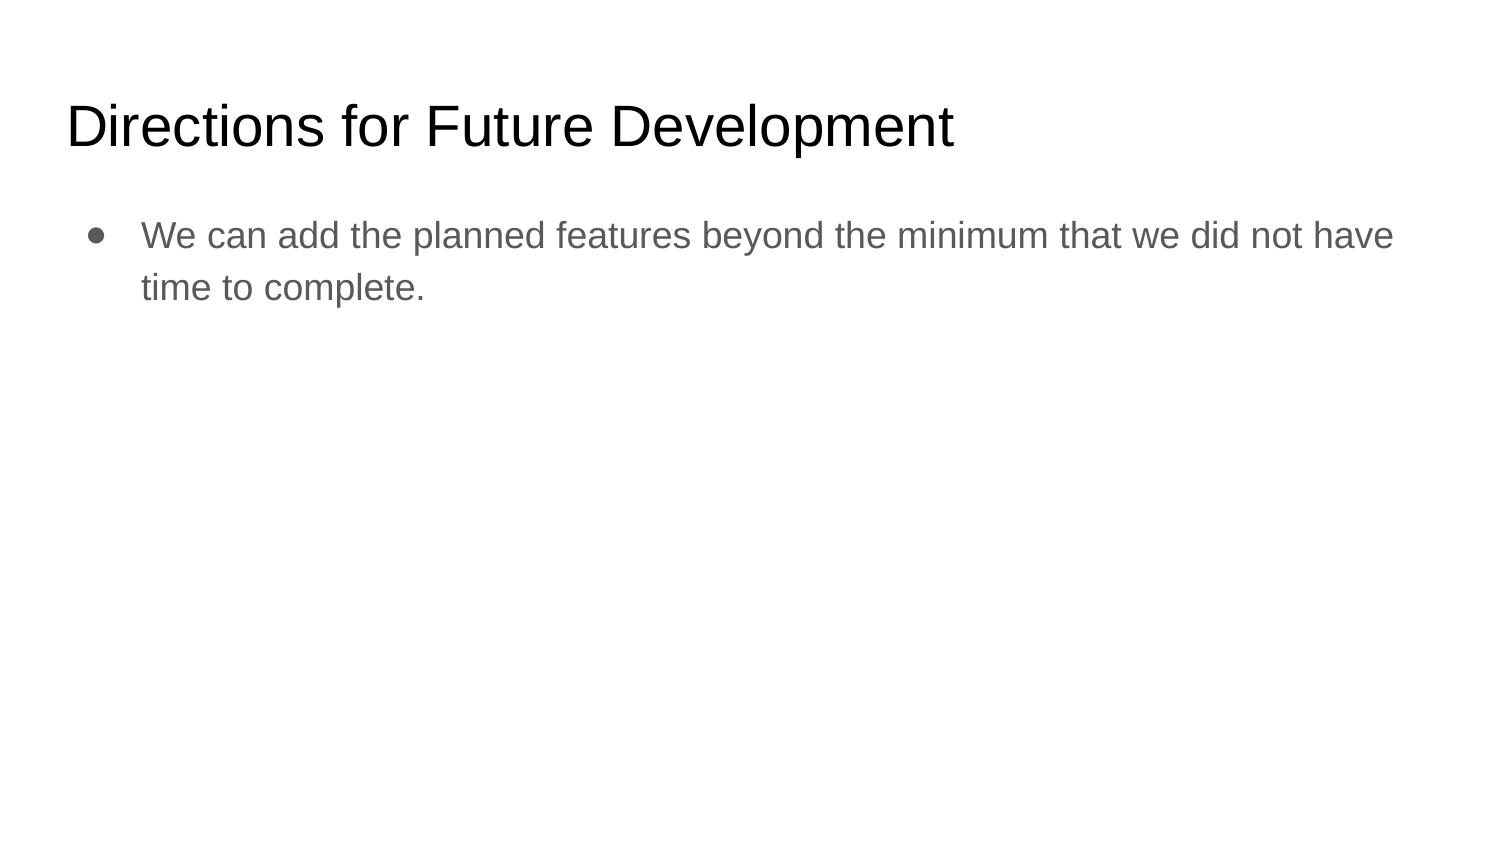

# Directions for Future Development
We can add the planned features beyond the minimum that we did not have time to complete.